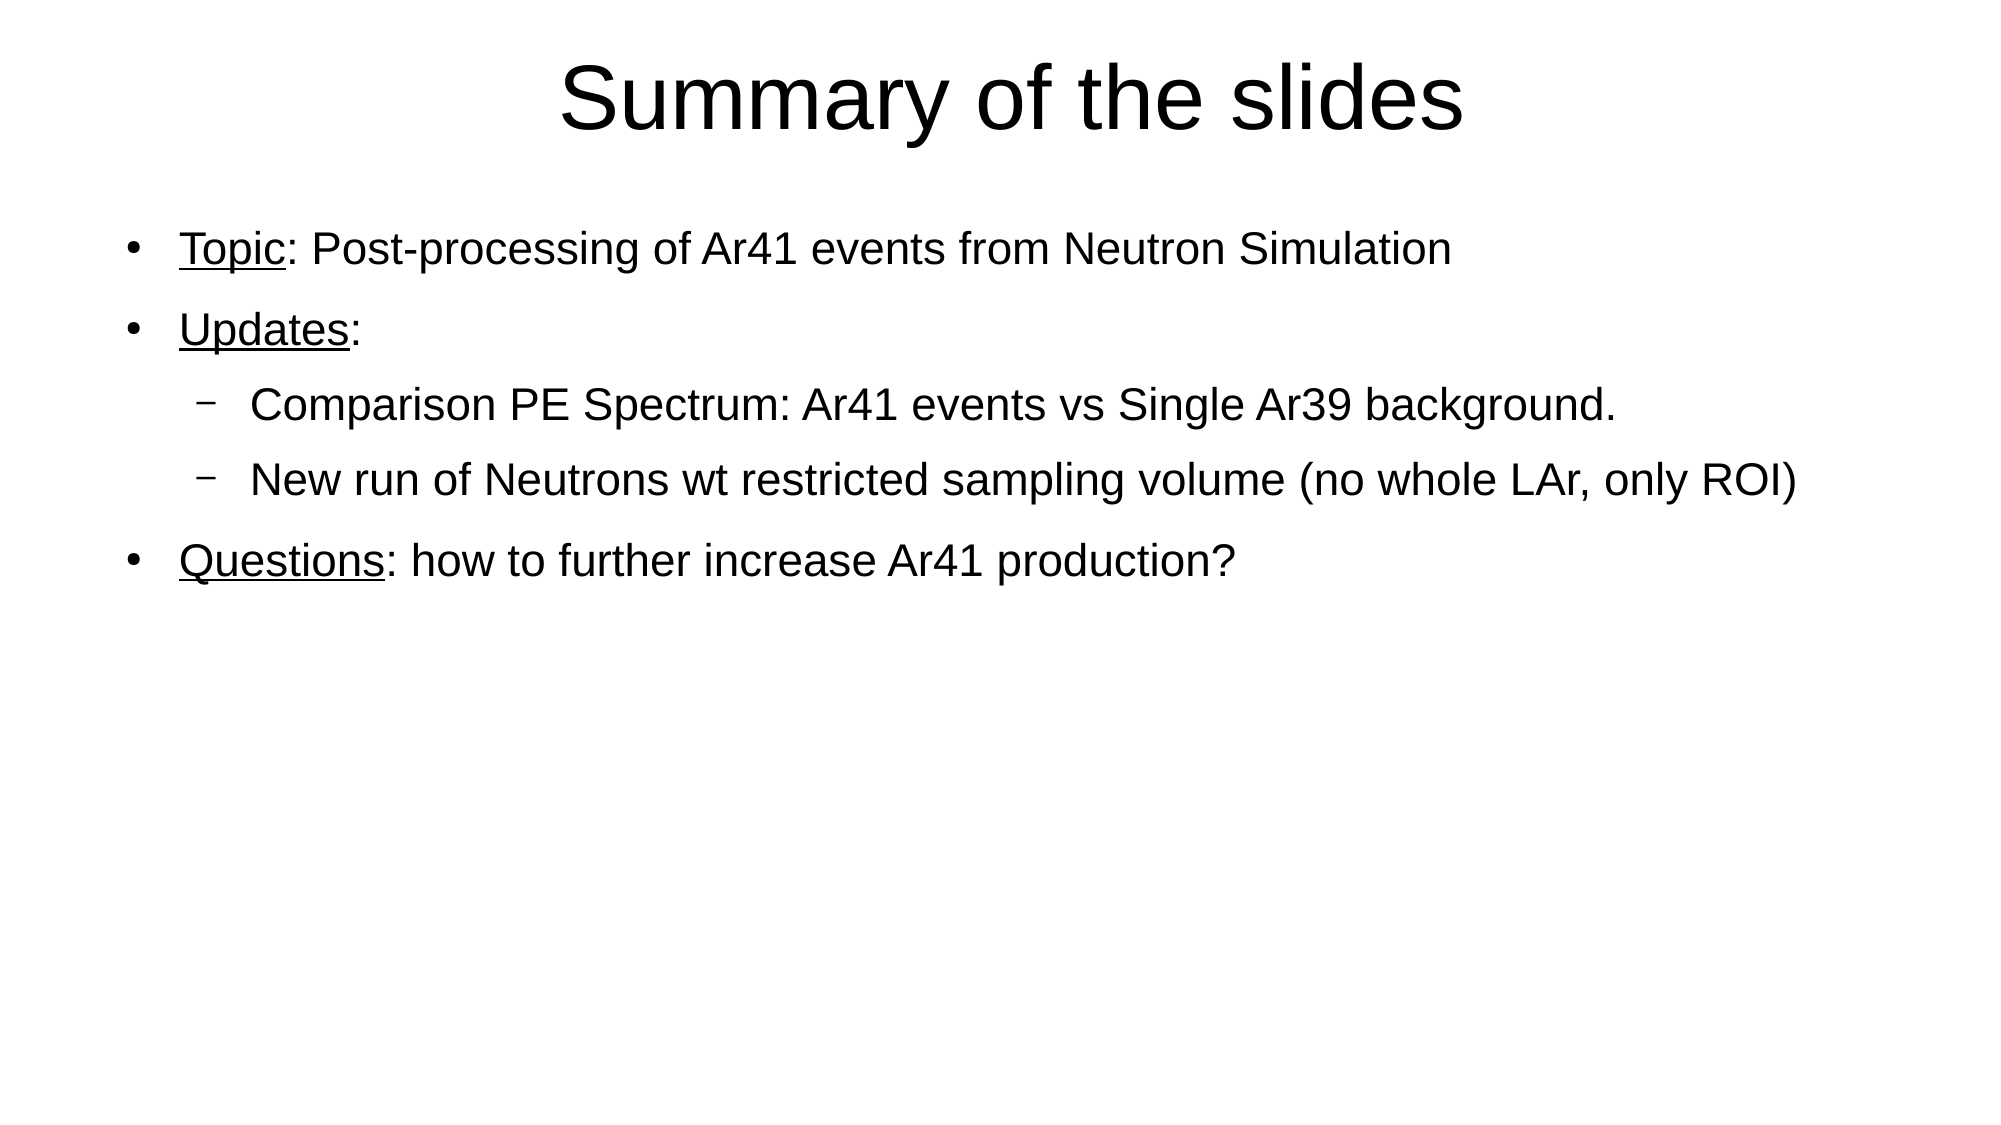

# Summary of the slides
Topic: Post-processing of Ar41 events from Neutron Simulation
Updates:
Comparison PE Spectrum: Ar41 events vs Single Ar39 background.
New run of Neutrons wt restricted sampling volume (no whole LAr, only ROI)
Questions: how to further increase Ar41 production?